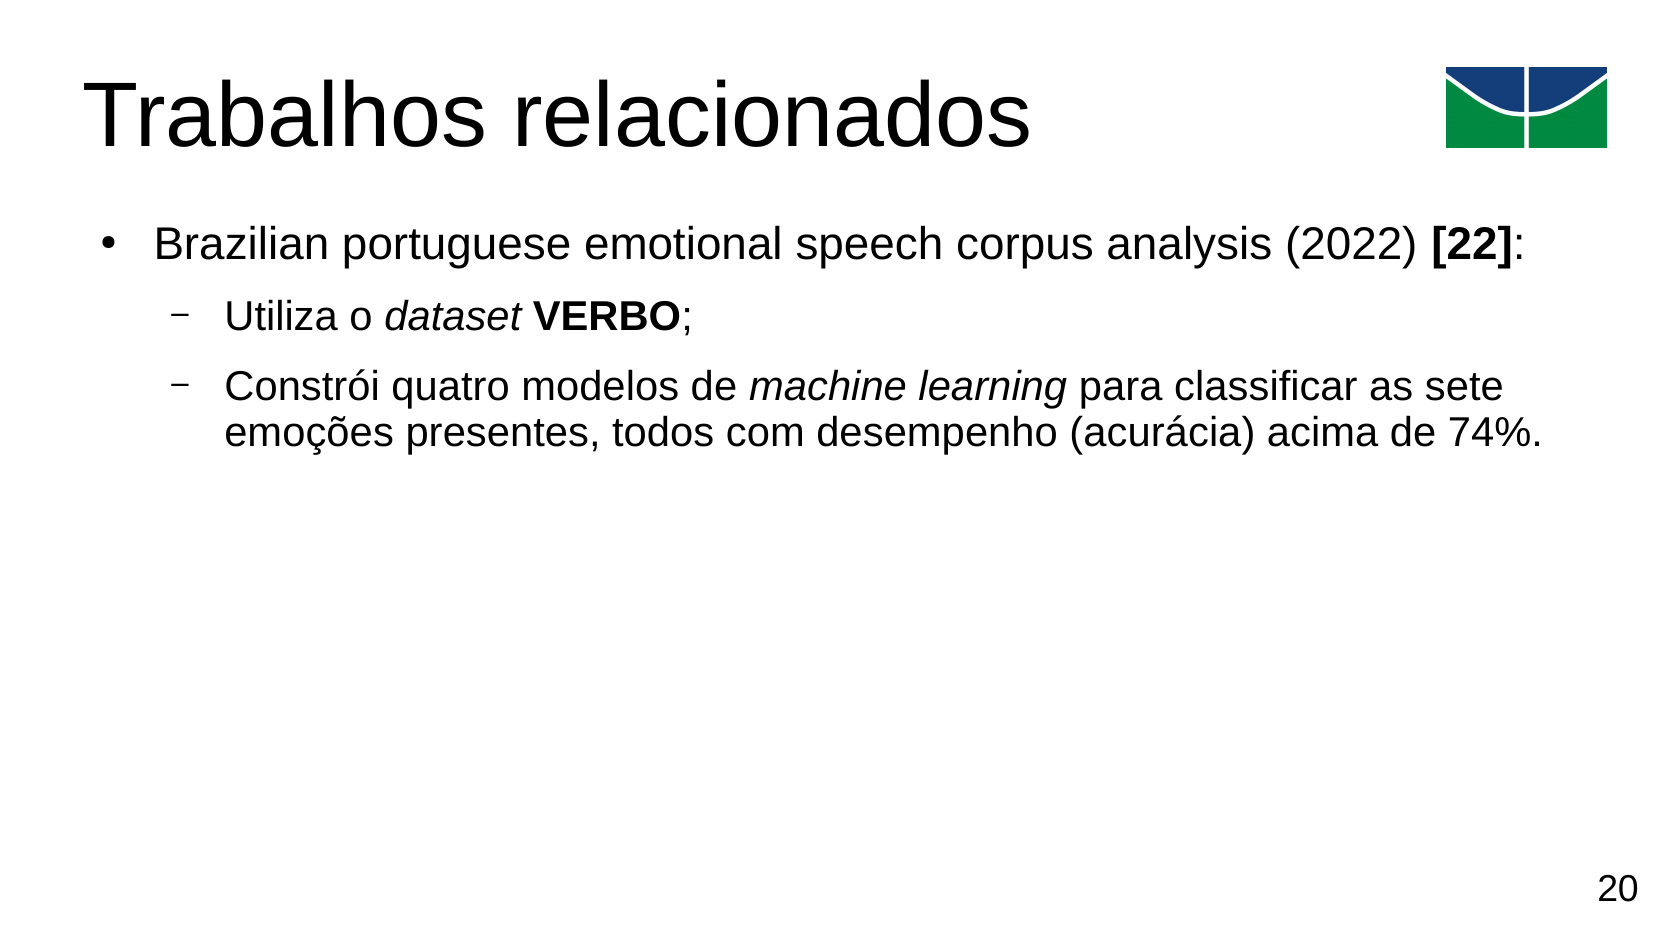

Trabalhos relacionados
# Brazilian portuguese emotional speech corpus analysis (2022) [22]:
Utiliza o dataset VERBO;
Constrói quatro modelos de machine learning para classificar as sete emoções presentes, todos com desempenho (acurácia) acima de 74%.